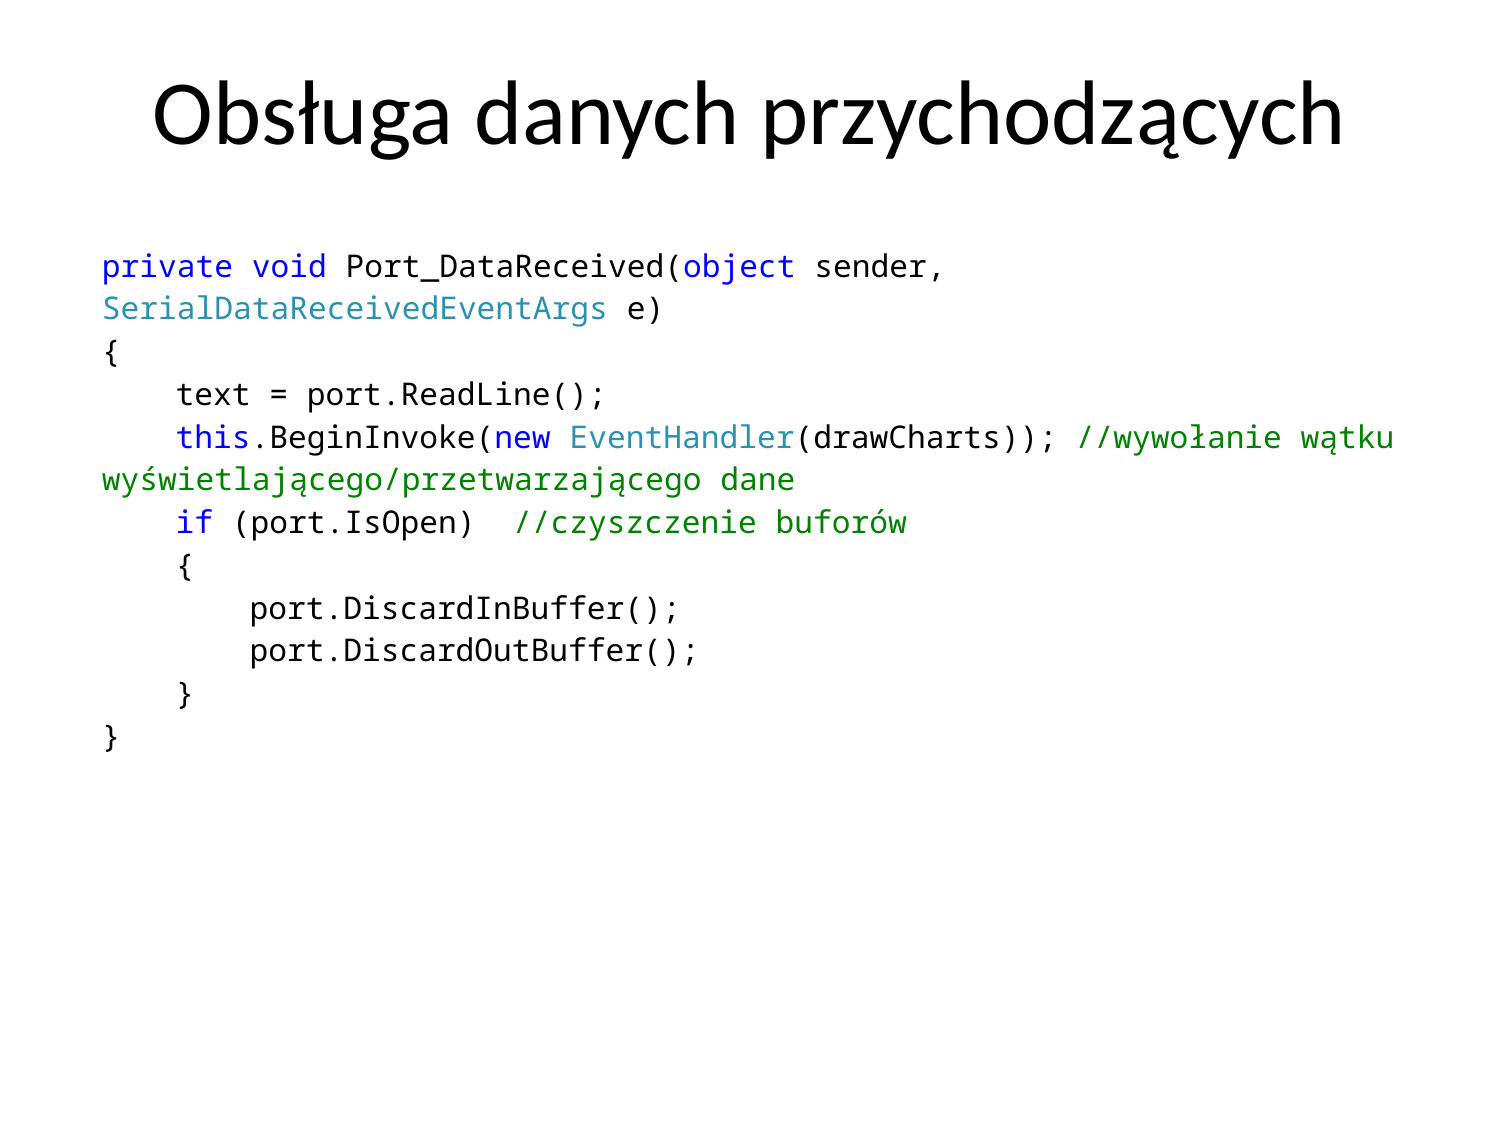

# Obsługa danych przychodzących
private void Port_DataReceived(object sender, SerialDataReceivedEventArgs e)
{
	text = port.ReadLine();
	this.BeginInvoke(new EventHandler(drawCharts)); //wywołanie wątku wyświetlającego/przetwarzającego dane
	if (port.IsOpen) //czyszczenie buforów
	{
		port.DiscardInBuffer();
		port.DiscardOutBuffer();
	}
}